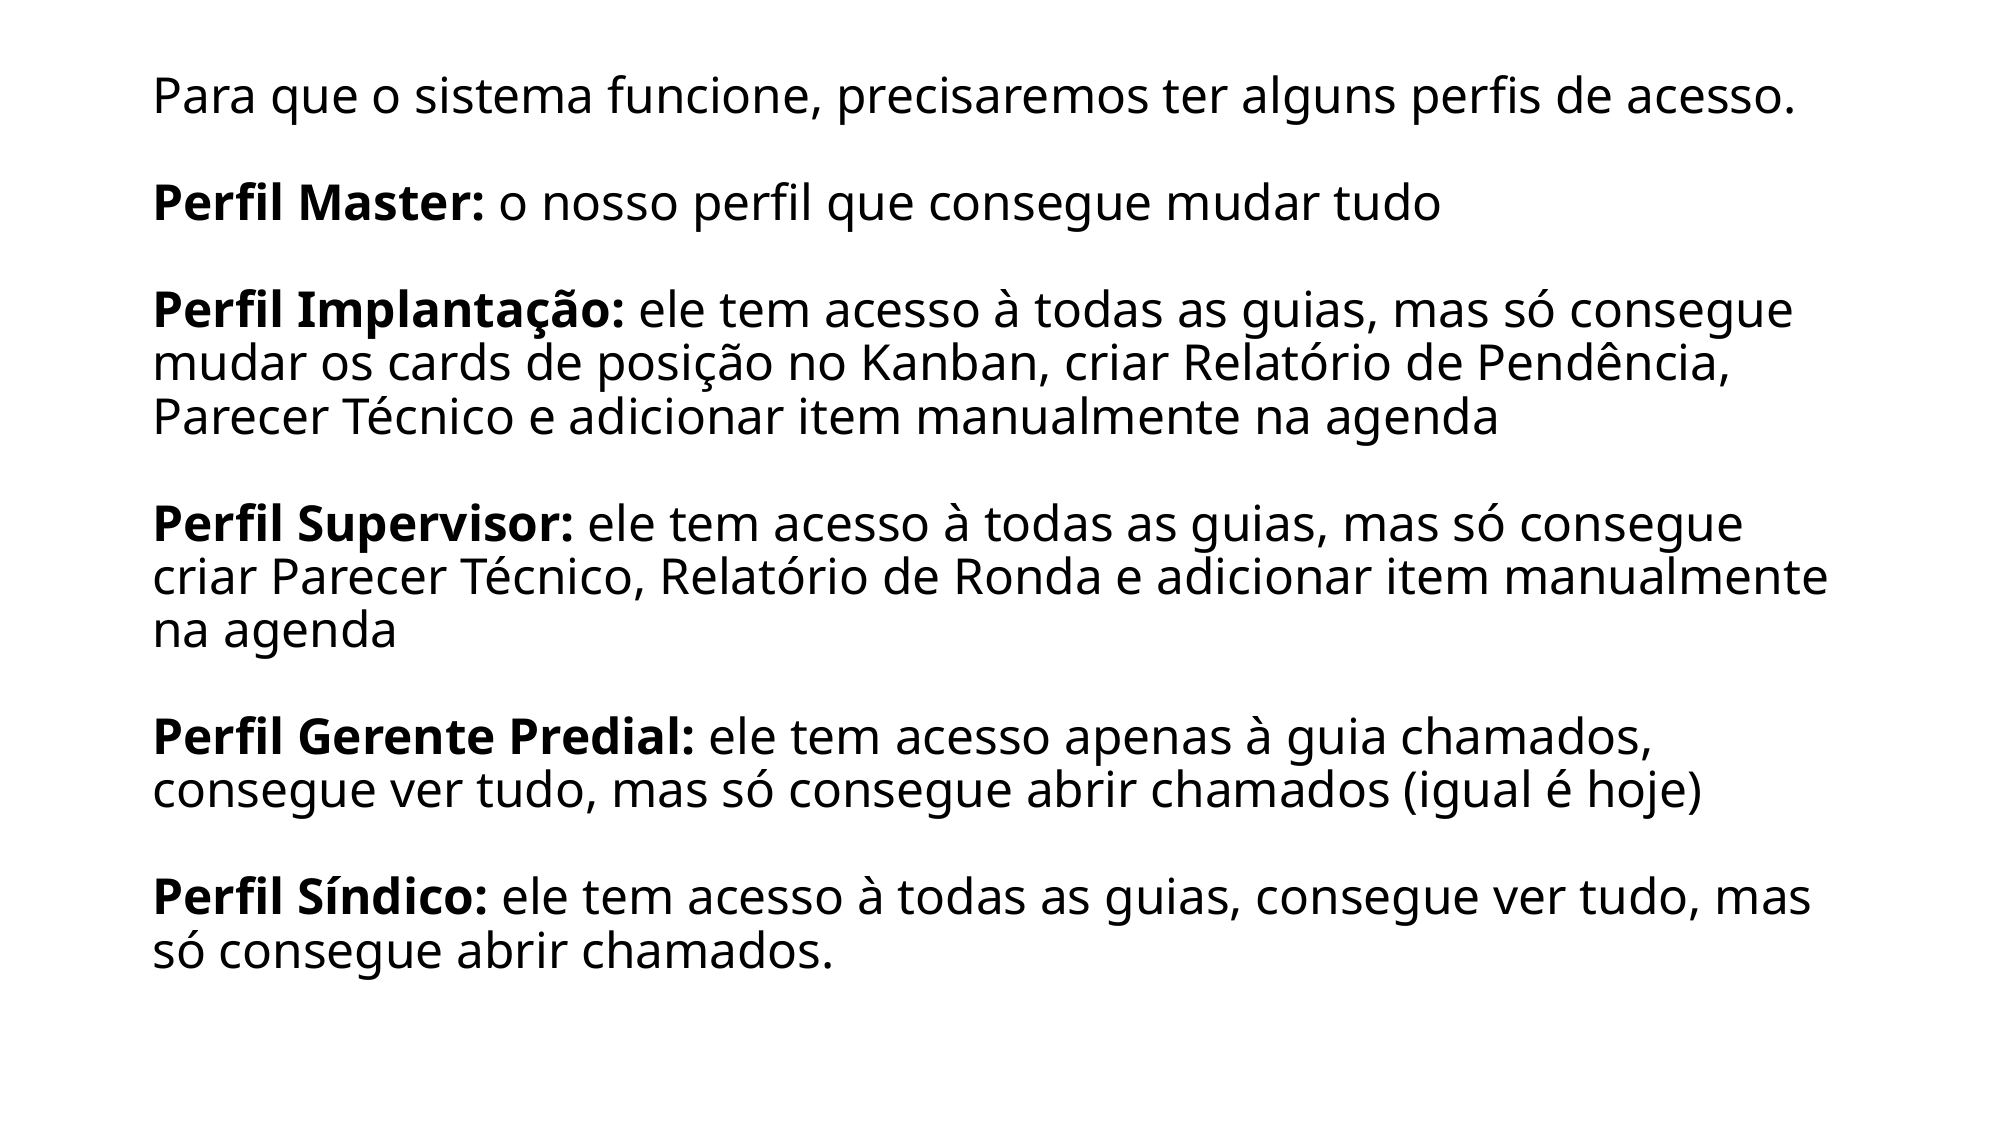

# Para que o sistema funcione, precisaremos ter alguns perfis de acesso. Perfil Master: o nosso perfil que consegue mudar tudo Perfil Implantação: ele tem acesso à todas as guias, mas só consegue mudar os cards de posição no Kanban, criar Relatório de Pendência, Parecer Técnico e adicionar item manualmente na agenda Perfil Supervisor: ele tem acesso à todas as guias, mas só consegue criar Parecer Técnico, Relatório de Ronda e adicionar item manualmente na agenda Perfil Gerente Predial: ele tem acesso apenas à guia chamados, consegue ver tudo, mas só consegue abrir chamados (igual é hoje) Perfil Síndico: ele tem acesso à todas as guias, consegue ver tudo, mas só consegue abrir chamados.